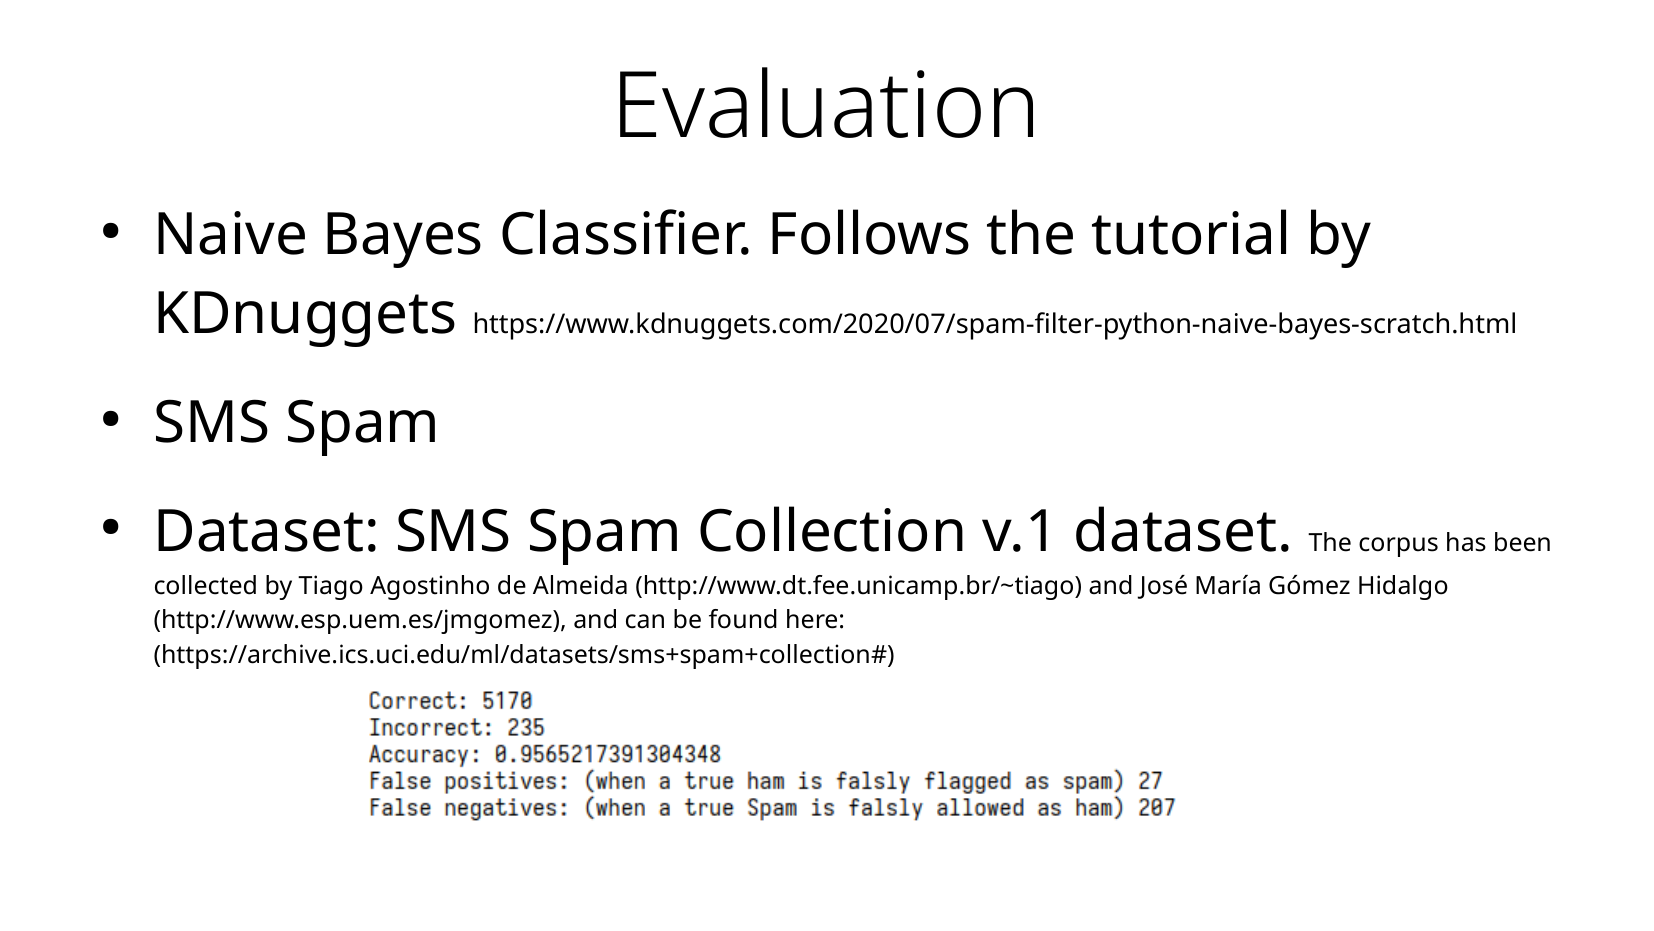

# Evaluation
Naive Bayes Classifier. Follows the tutorial by KDnuggets https://www.kdnuggets.com/2020/07/spam-filter-python-naive-bayes-scratch.html
SMS Spam
Dataset: SMS Spam Collection v.1 dataset. The corpus has been collected by Tiago Agostinho de Almeida (http://www.dt.fee.unicamp.br/~tiago) and José María Gómez Hidalgo (http://www.esp.uem.es/jmgomez), and can be found here: (https://archive.ics.uci.edu/ml/datasets/sms+spam+collection#)